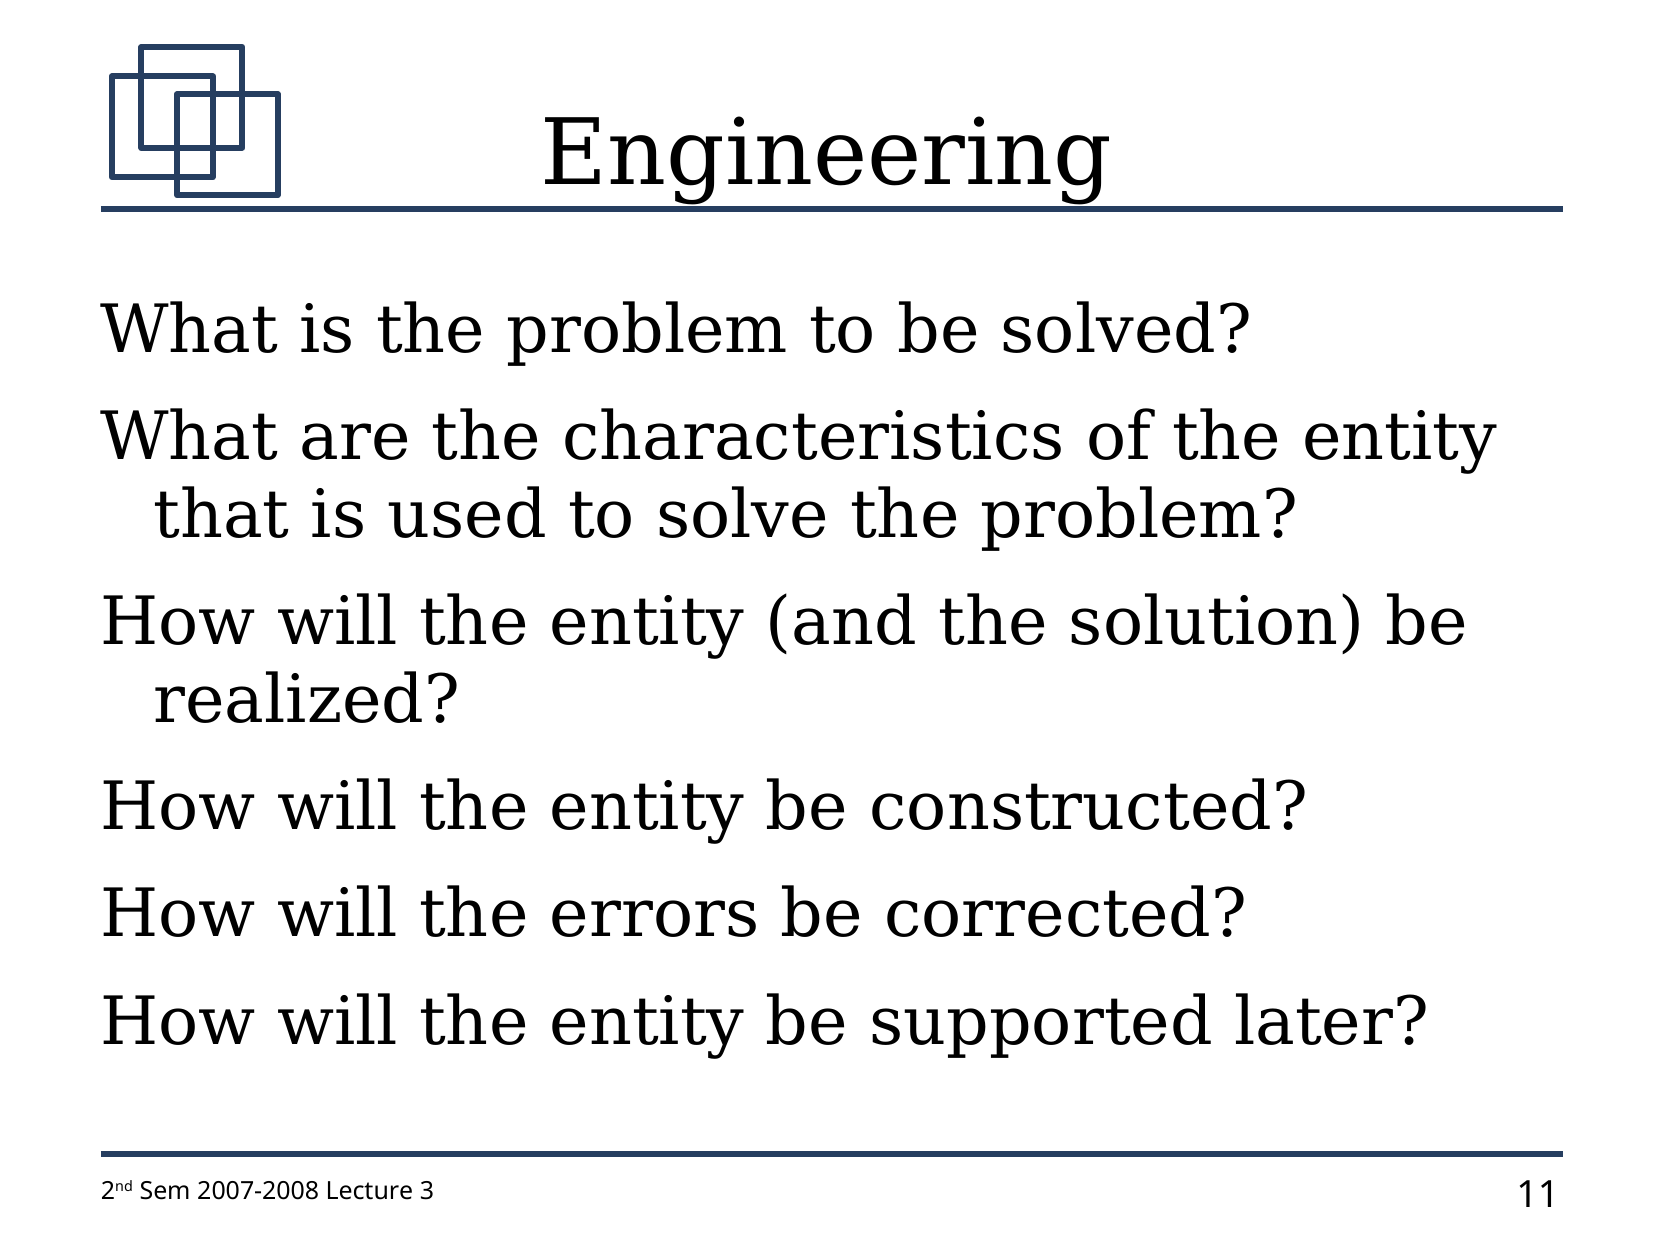

# Engineering
What is the problem to be solved?
What are the characteristics of the entity that is used to solve the problem?
How will the entity (and the solution) be realized?
How will the entity be constructed?
How will the errors be corrected?
How will the entity be supported later?